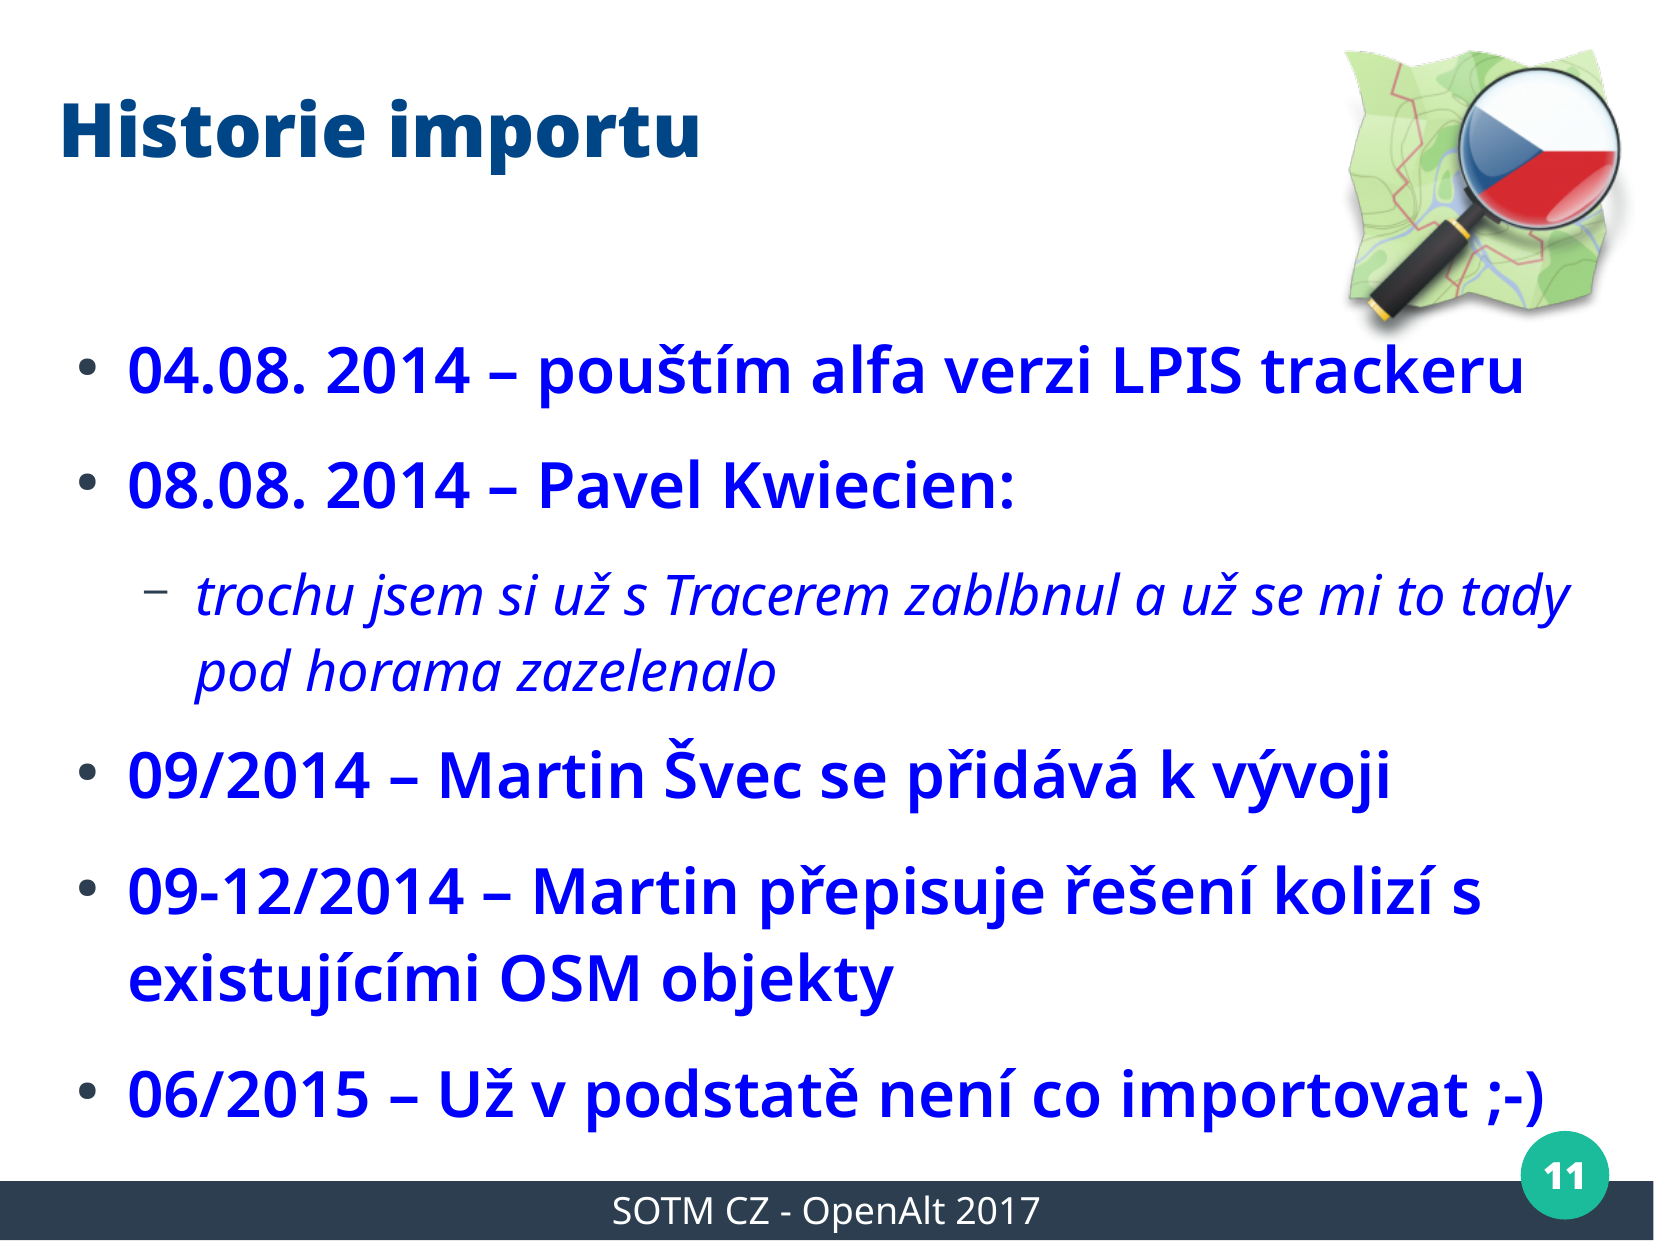

# Historie importu
04.08. 2014 – pouštím alfa verzi LPIS trackeru
08.08. 2014 – Pavel Kwiecien:
trochu jsem si už s Tracerem zablbnul a už se mi to tady pod horama zazelenalo
09/2014 – Martin Švec se přidává k vývoji
09-12/2014 – Martin přepisuje řešení kolizí s existujícími OSM objekty
06/2015 – Už v podstatě není co importovat ;-)
11
SOTM CZ - OpenAlt 2017